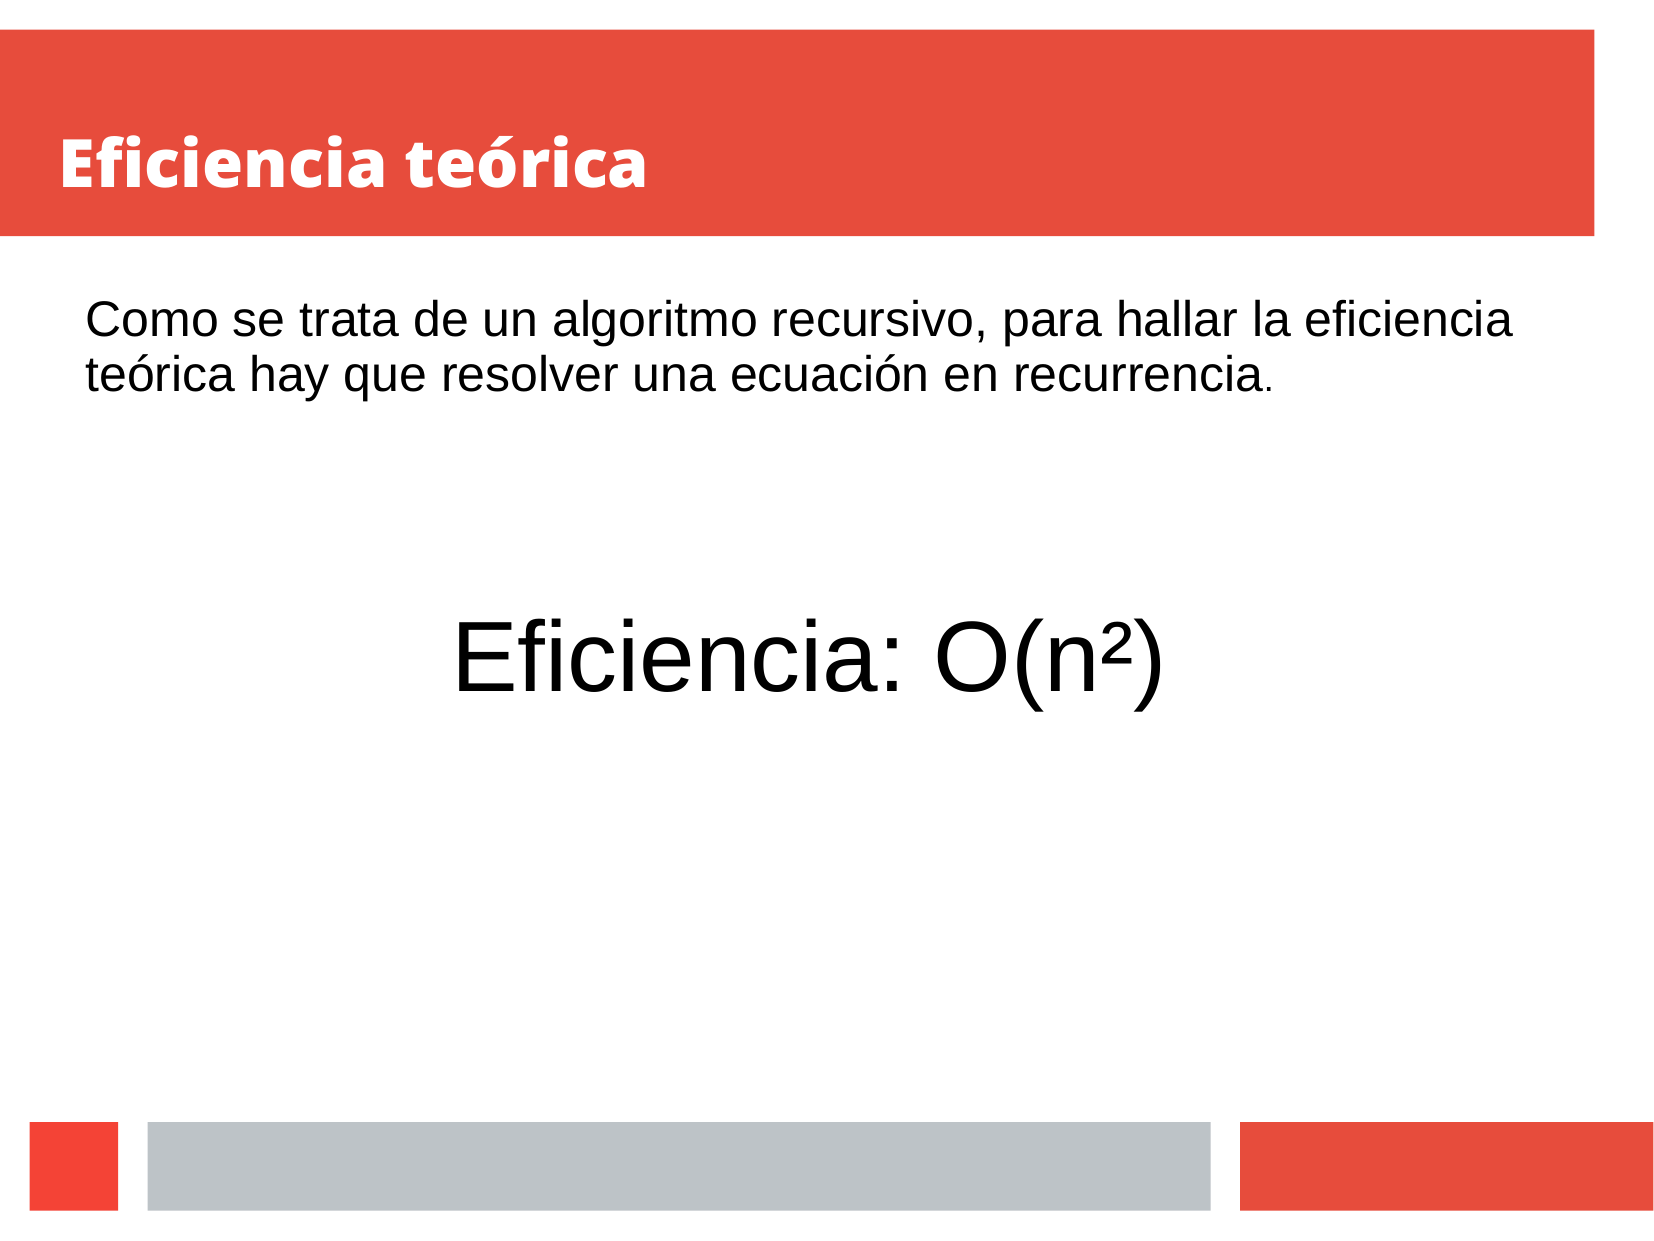

# Eficiencia teórica
Como se trata de un algoritmo recursivo, para hallar la eficiencia teórica hay que resolver una ecuación en recurrencia.
Eficiencia: O(n²)